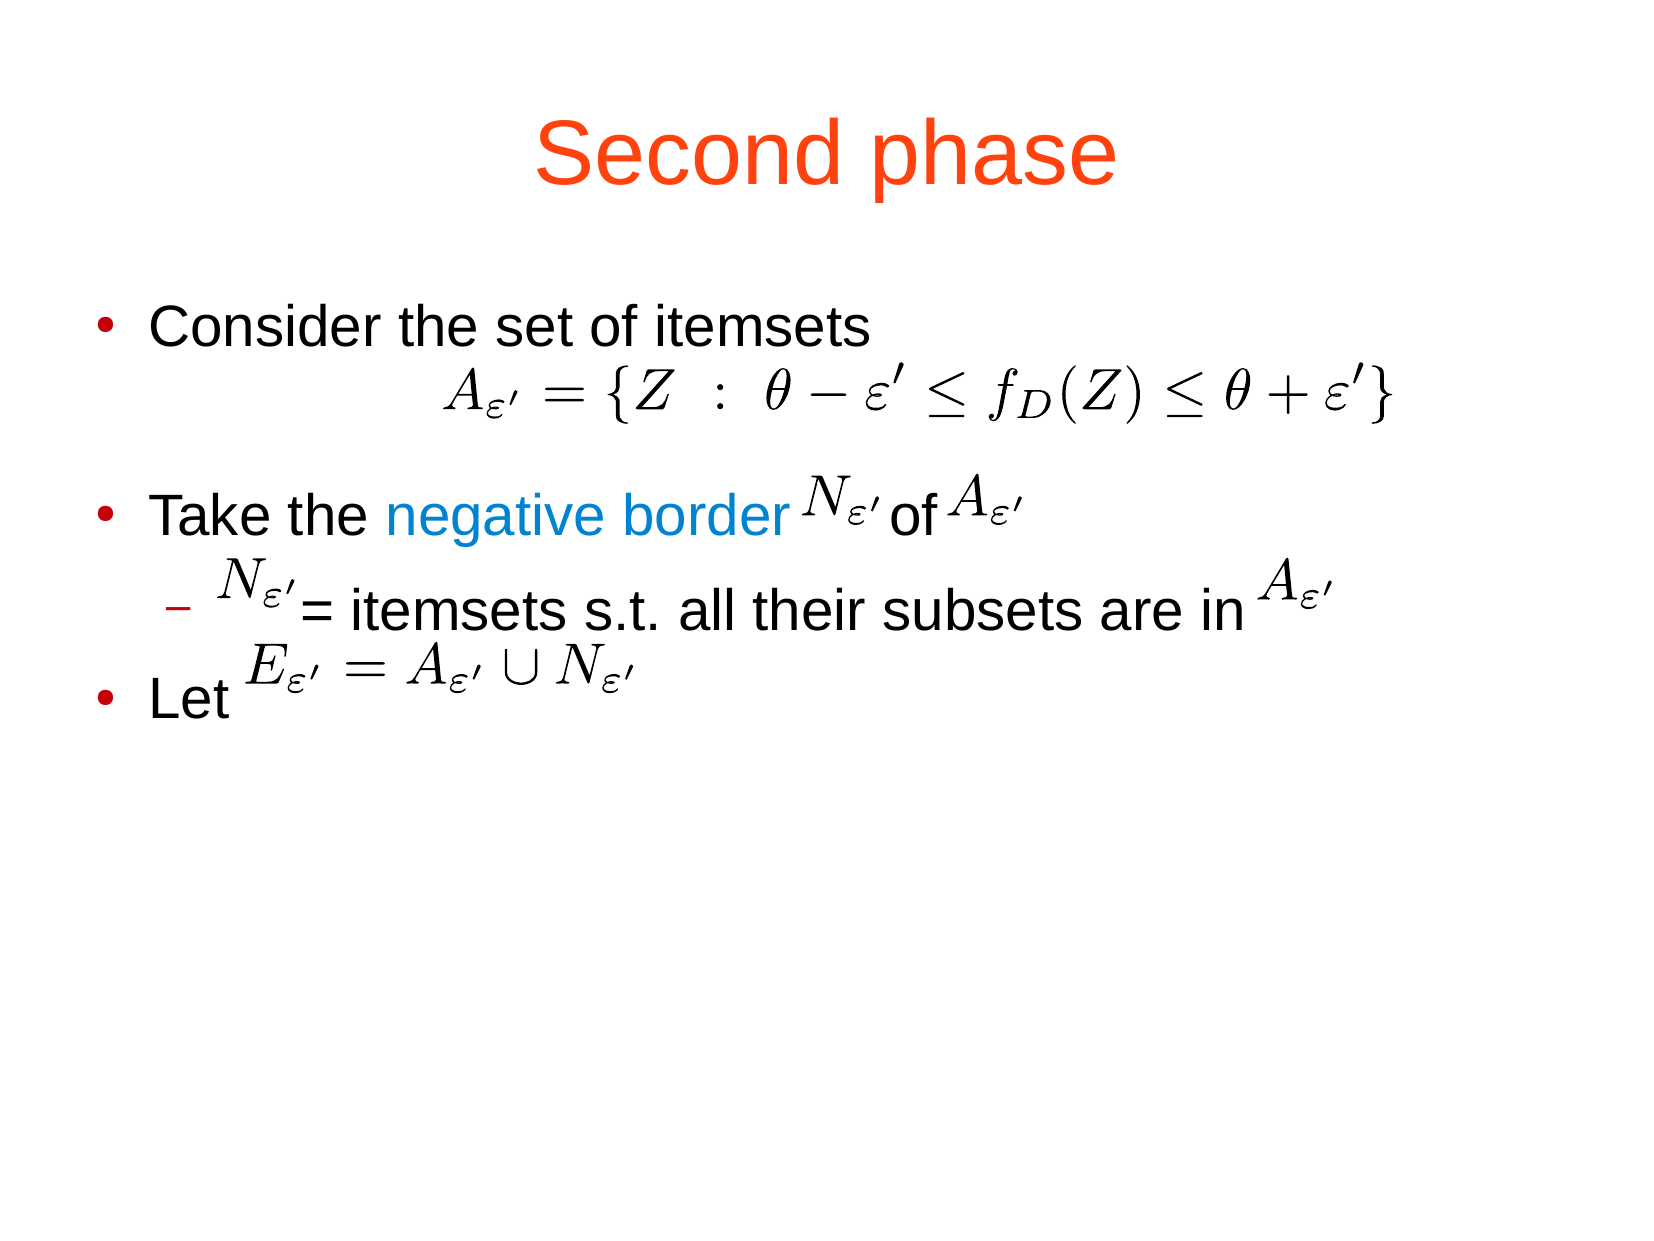

# Second phase
Consider the set of itemsets
Take the negative border of
 = itemsets s.t. all their subsets are in
Let